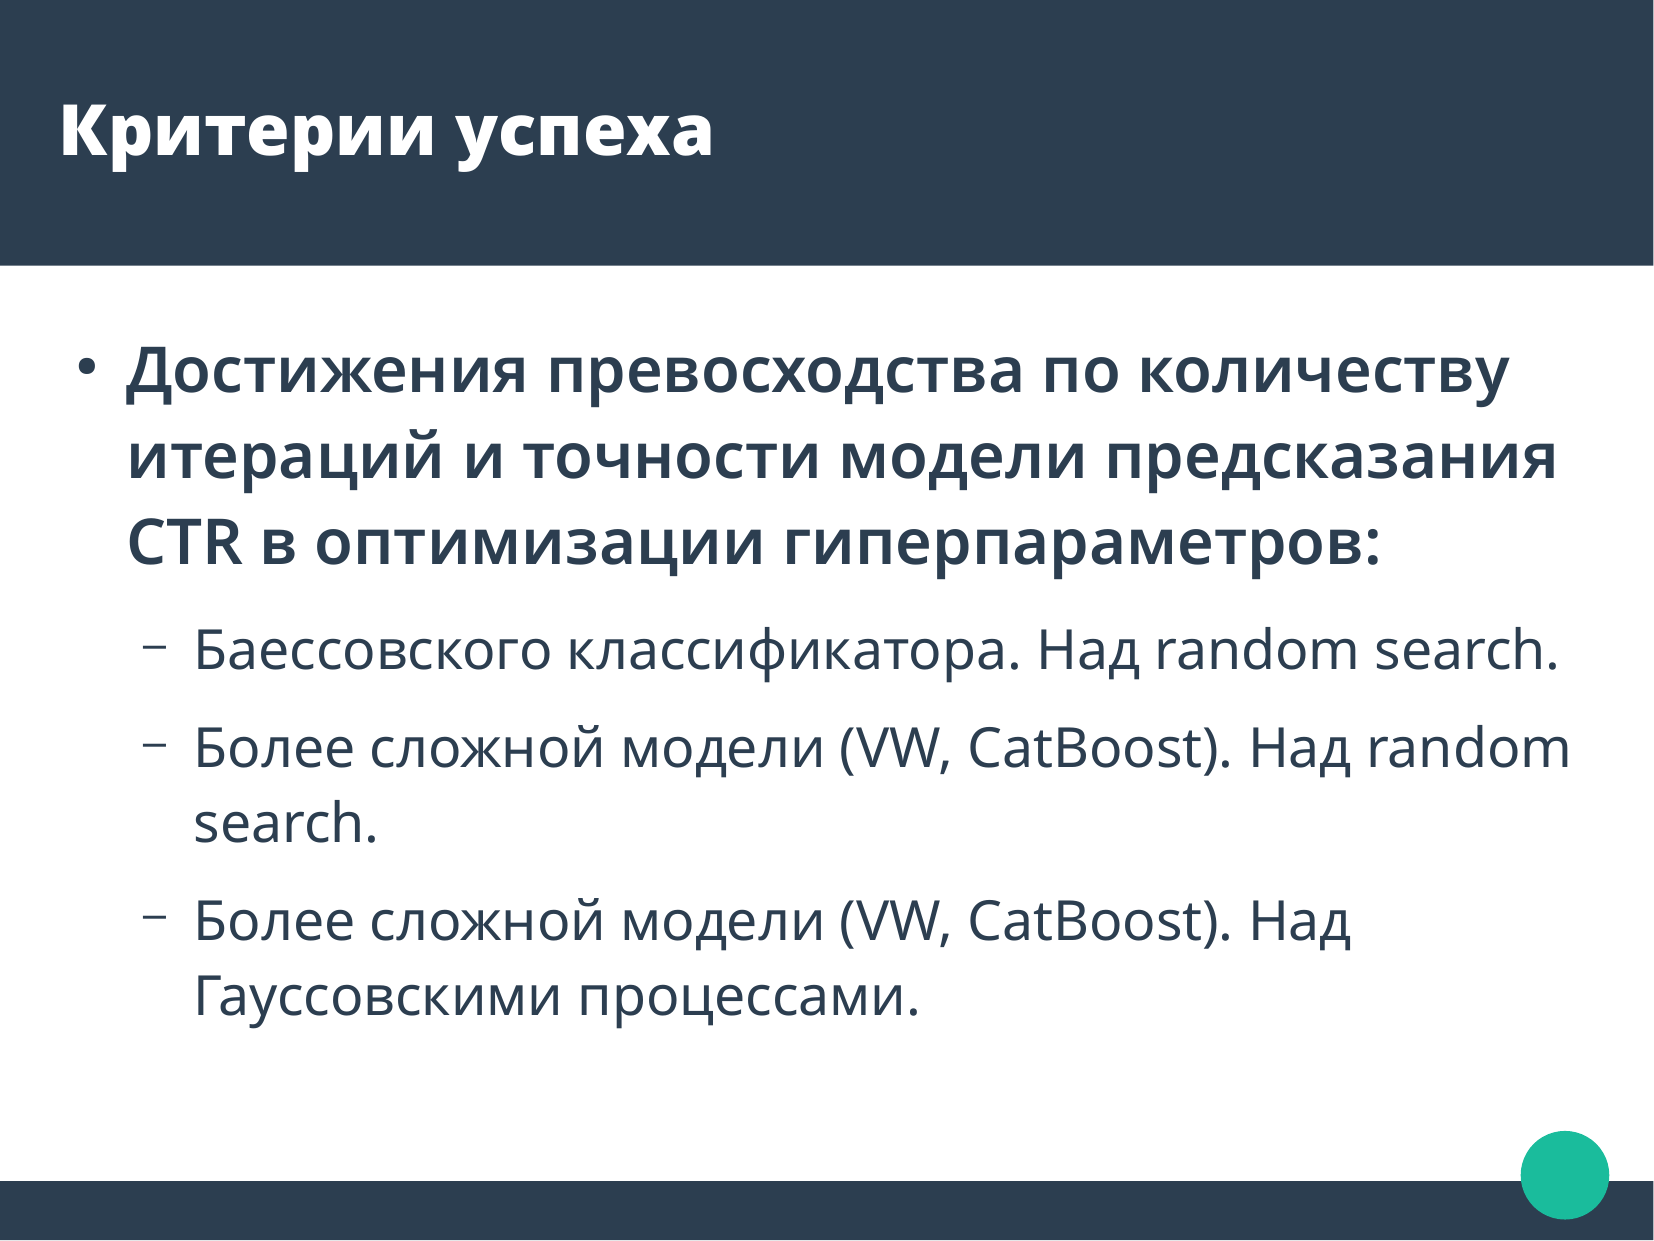

# Критерии успеха
Достижения превосходства по количеству итераций и точности модели предсказания CTR в оптимизации гиперпараметров:
Баессовского классификатора. Над random search.
Более сложной модели (VW, CatBoost). Над random search.
Более сложной модели (VW, CatBoost). Над Гауссовскими процессами.